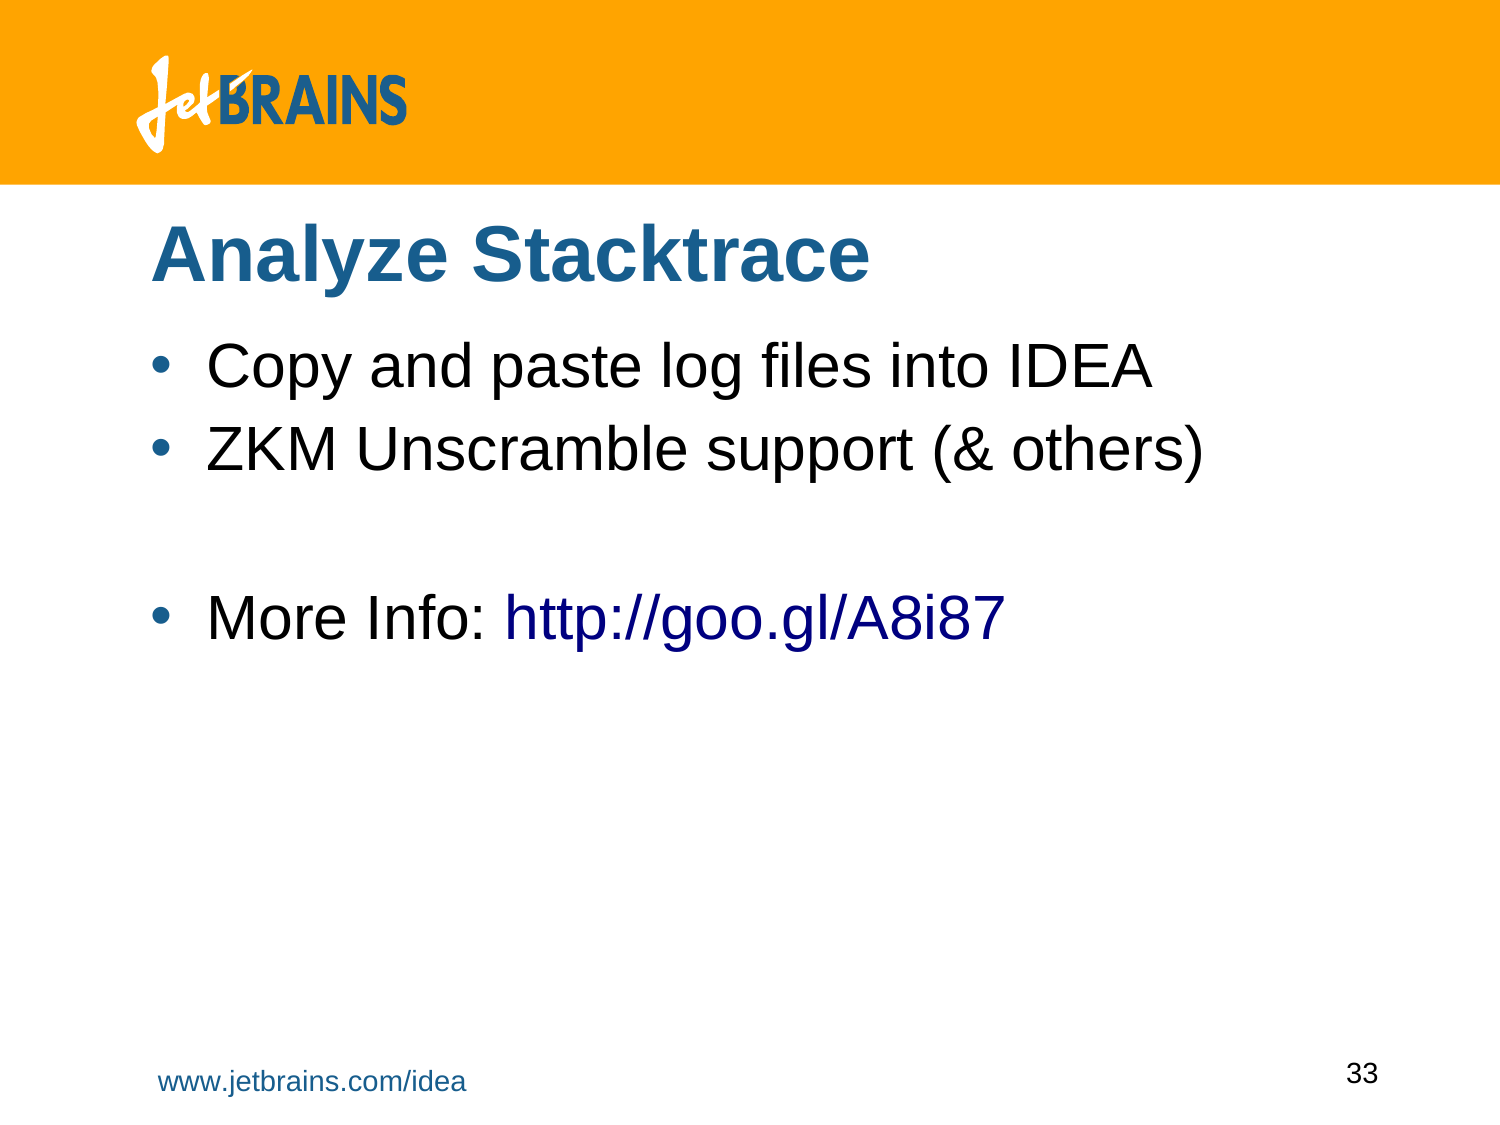

# Analyze Stacktrace
Copy and paste log files into IDEA
ZKM Unscramble support (& others)
More Info: http://goo.gl/A8i87